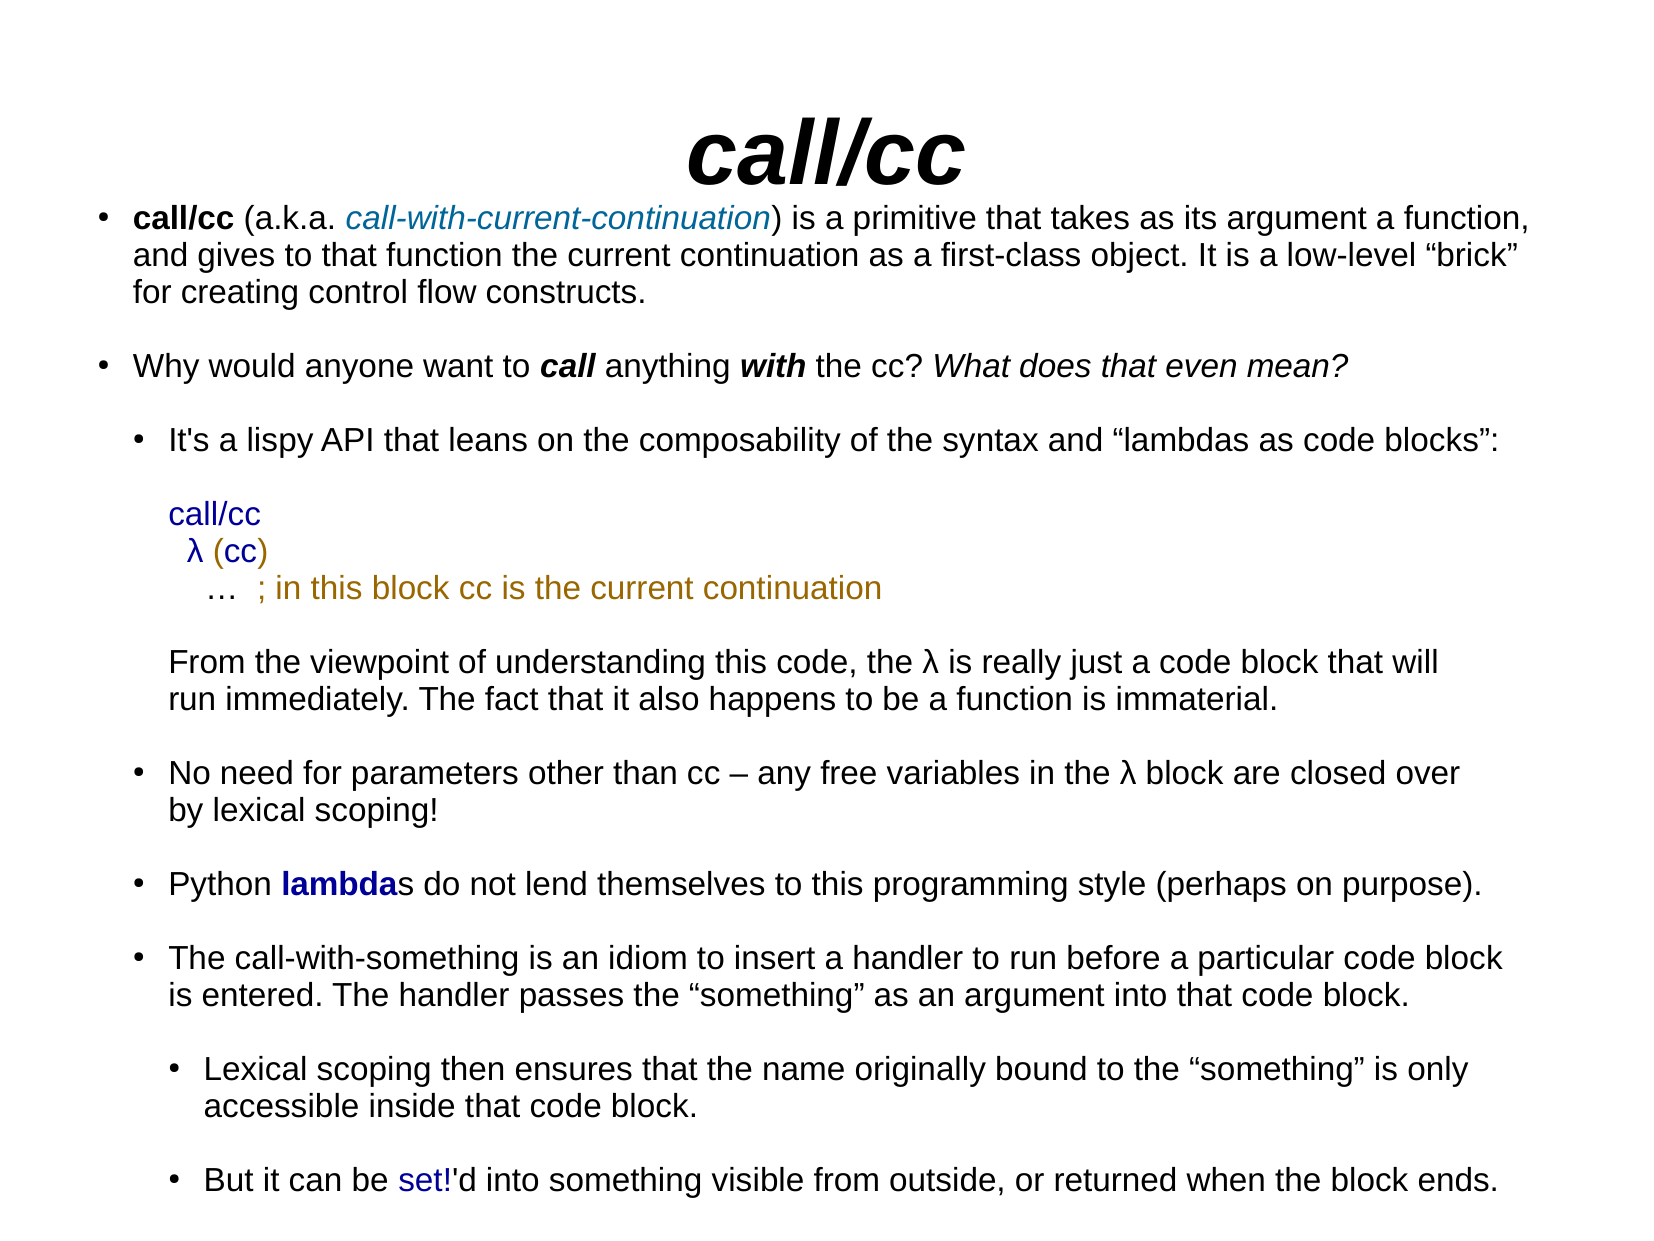

# call/cc
call/cc (a.k.a. call-with-current-continuation) is a primitive that takes as its argument a function, and gives to that function the current continuation as a first-class object. It is a low-level “brick” for creating control flow constructs.
Why would anyone want to call anything with the cc? What does that even mean?
It's a lispy API that leans on the composability of the syntax and “lambdas as code blocks”:
call/cc
 λ (cc)
 … ; in this block cc is the current continuation
From the viewpoint of understanding this code, the λ is really just a code block that will
run immediately. The fact that it also happens to be a function is immaterial.
No need for parameters other than cc – any free variables in the λ block are closed over
by lexical scoping!
Python lambdas do not lend themselves to this programming style (perhaps on purpose).
The call-with-something is an idiom to insert a handler to run before a particular code block
is entered. The handler passes the “something” as an argument into that code block.
Lexical scoping then ensures that the name originally bound to the “something” is only accessible inside that code block.
But it can be set!'d into something visible from outside, or returned when the block ends.